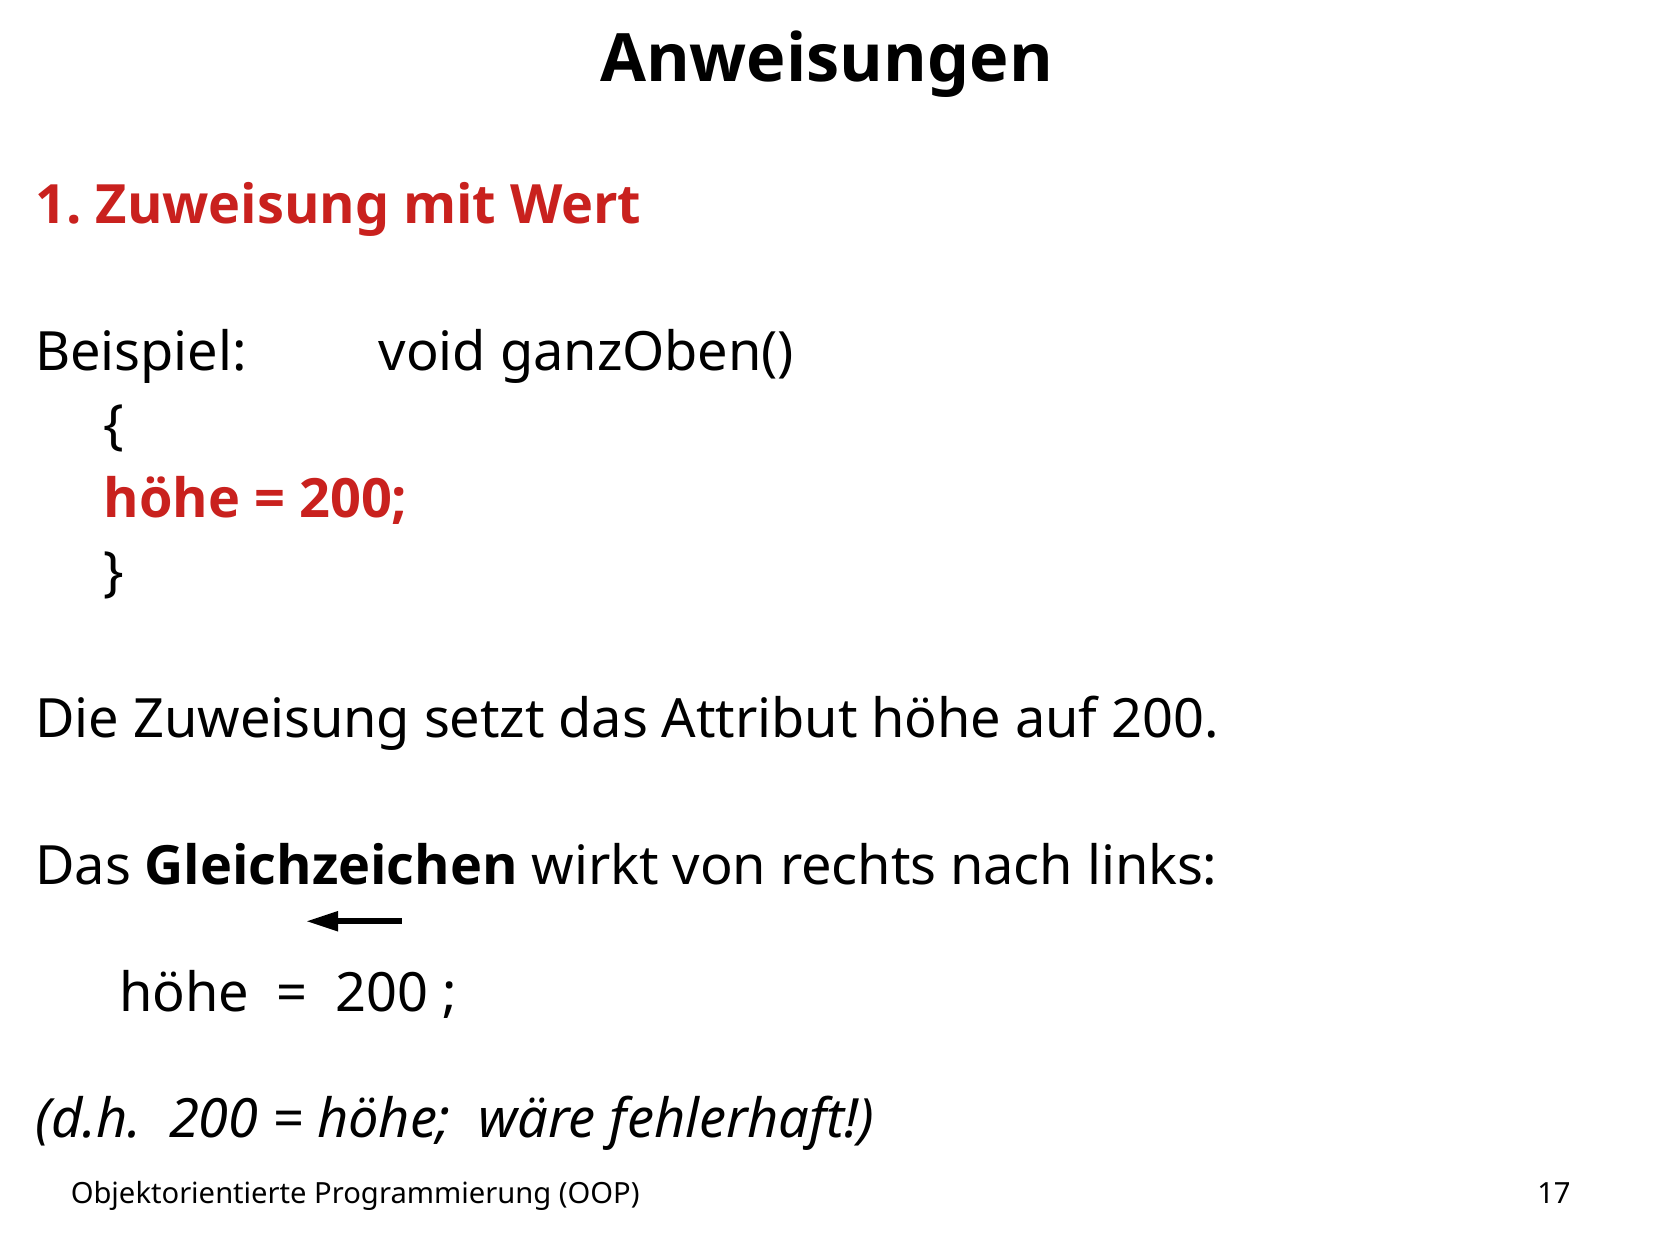

# Anweisungen
1. Zuweisung mit Wert
Beispiel:			void ganzOben()
 						{
 							höhe = 200;
 						}
Die Zuweisung setzt das Attribut höhe auf 200.
Das Gleichzeichen wirkt von rechts nach links:
 höhe = 200 ;
(d.h. 200 = höhe; wäre fehlerhaft!)
Objektorientierte Programmierung (OOP)
17